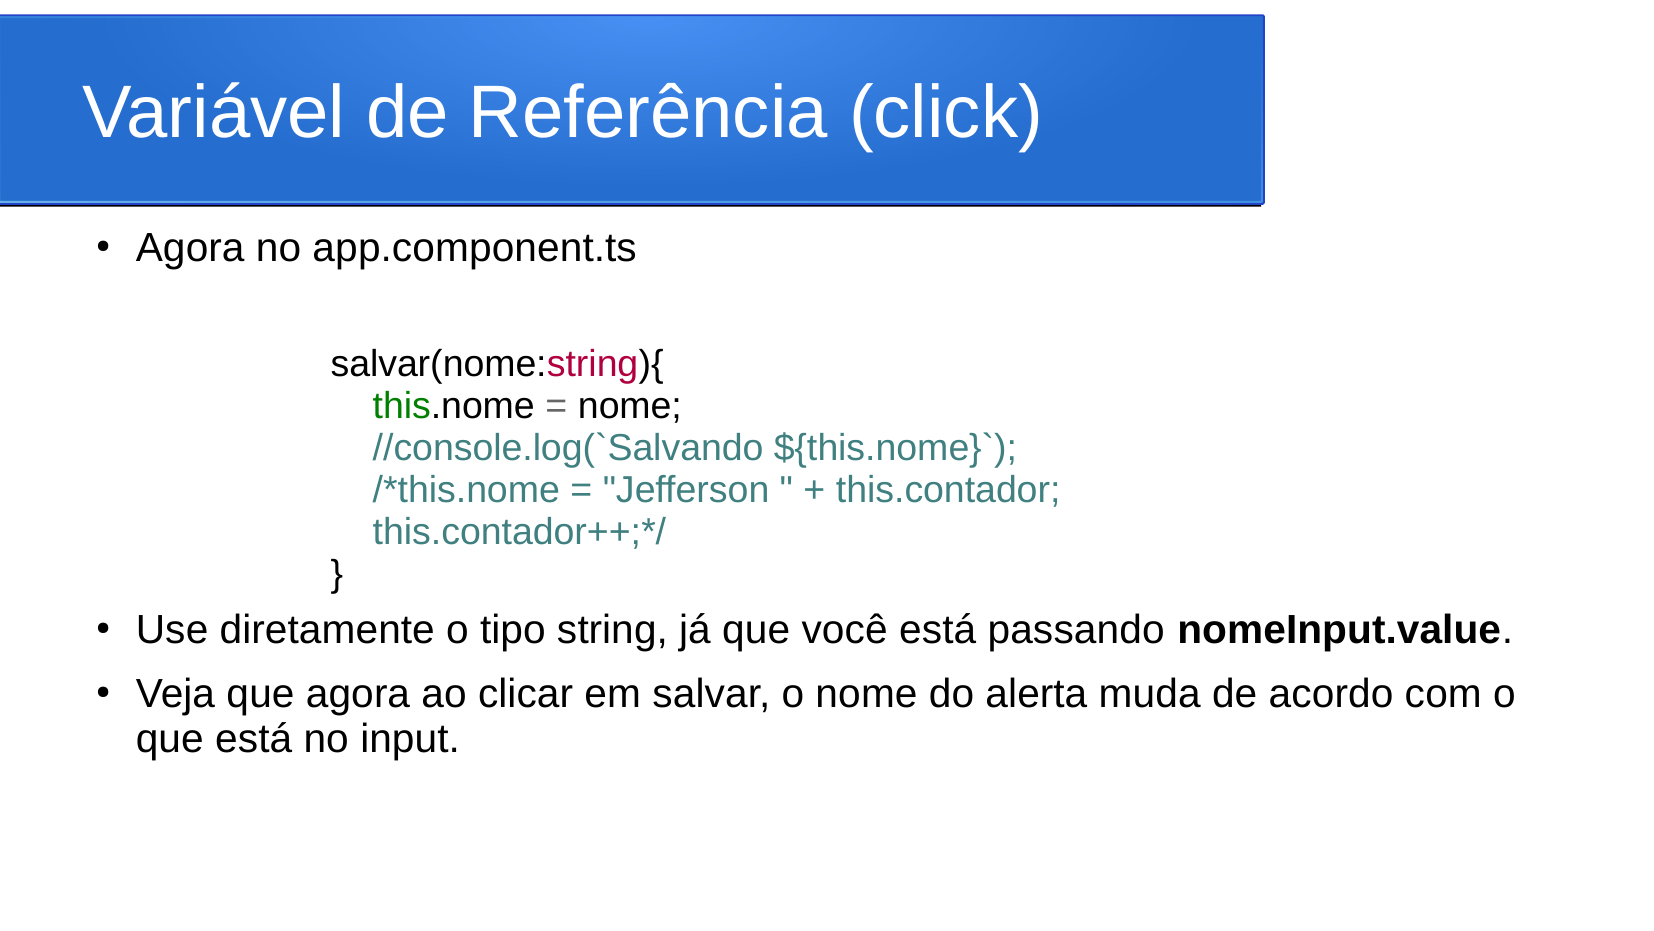

# Variável de Referência (click)
Agora no app.component.ts
Use diretamente o tipo string, já que você está passando nomeInput.value.
Veja que agora ao clicar em salvar, o nome do alerta muda de acordo com o que está no input.
salvar(nome:string){
 this.nome = nome;
 //console.log(`Salvando ${this.nome}`);
 /*this.nome = "Jefferson " + this.contador;
 this.contador++;*/
}